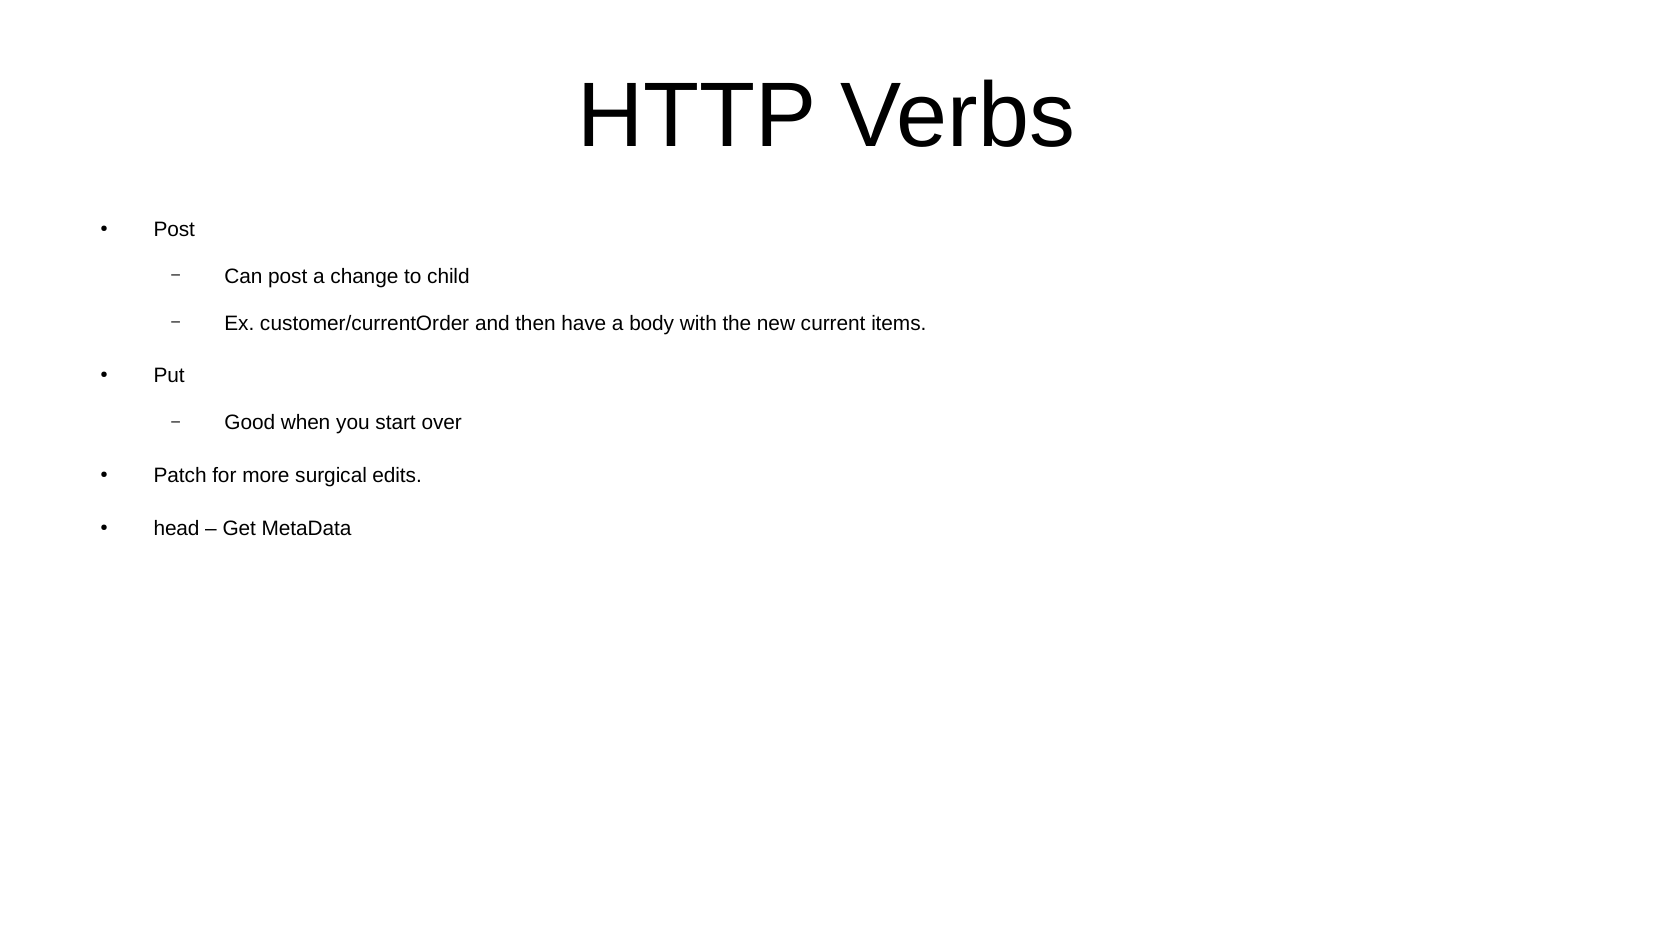

# HTTP Verbs
Post
Can post a change to child
Ex. customer/currentOrder and then have a body with the new current items.
Put
Good when you start over
Patch for more surgical edits.
head – Get MetaData